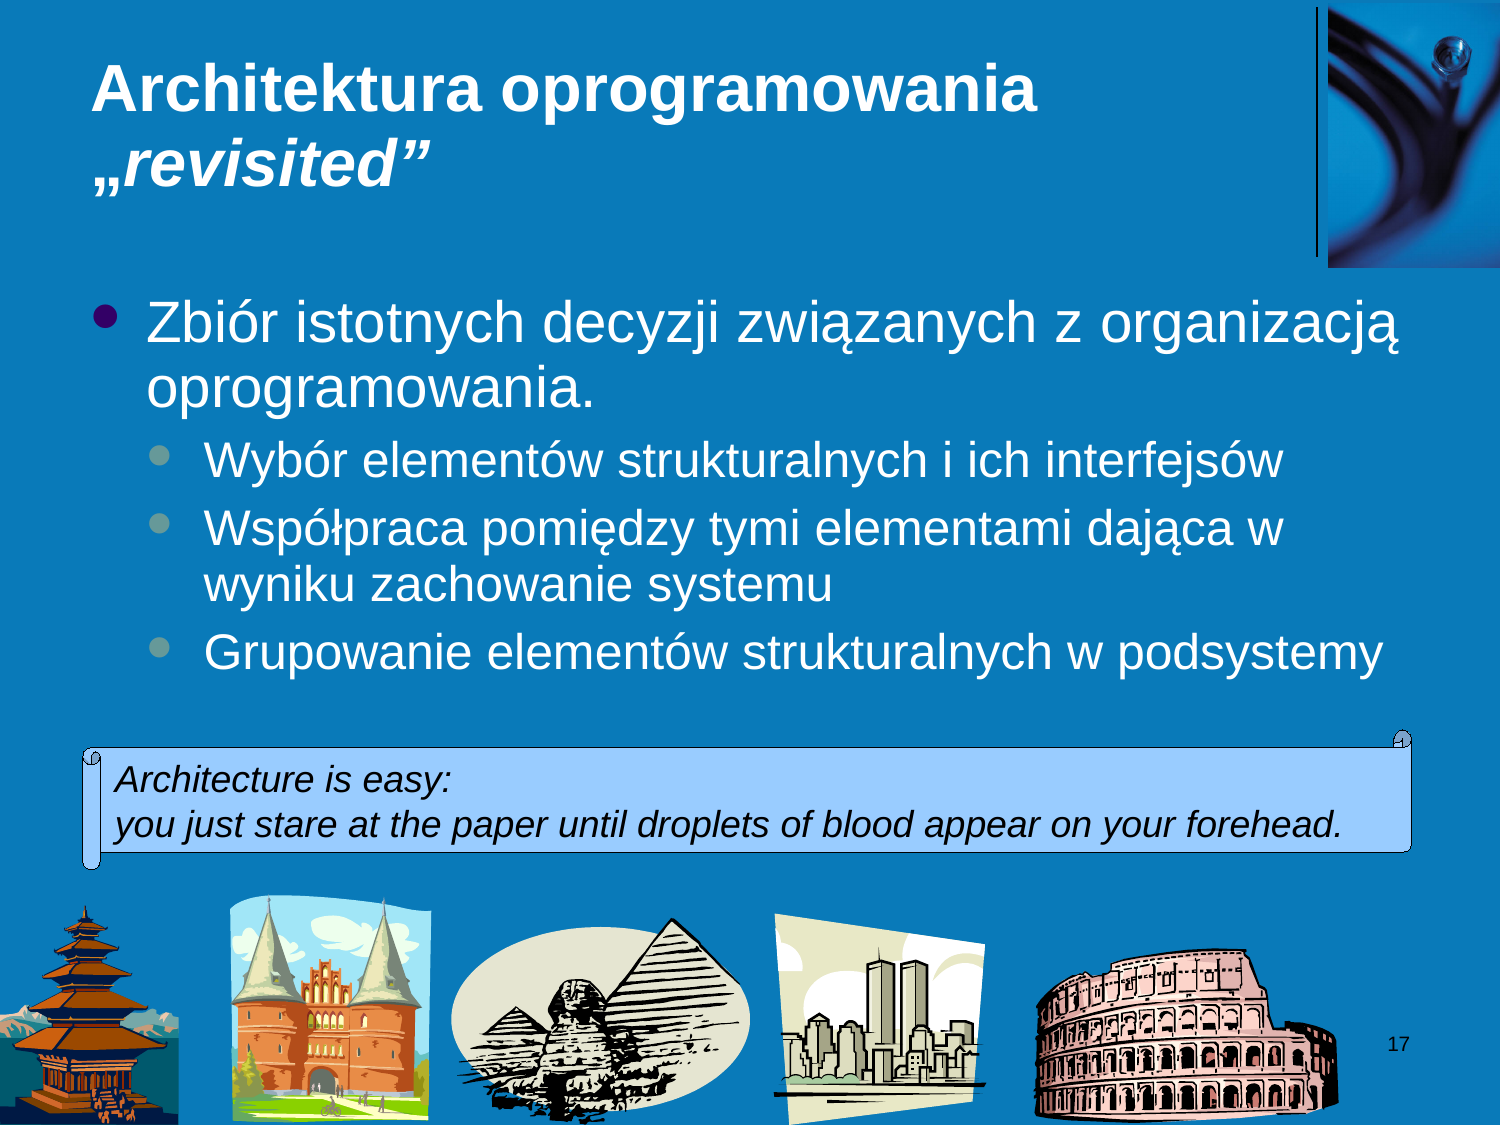

# Architektura oprogramowania „revisited”
Zbiór istotnych decyzji związanych z organizacją oprogramowania.
Wybór elementów strukturalnych i ich interfejsów
Współpraca pomiędzy tymi elementami dająca w wyniku zachowanie systemu
Grupowanie elementów strukturalnych w podsystemy
Architecture is easy:
you just stare at the paper until droplets of blood appear on your forehead.
17